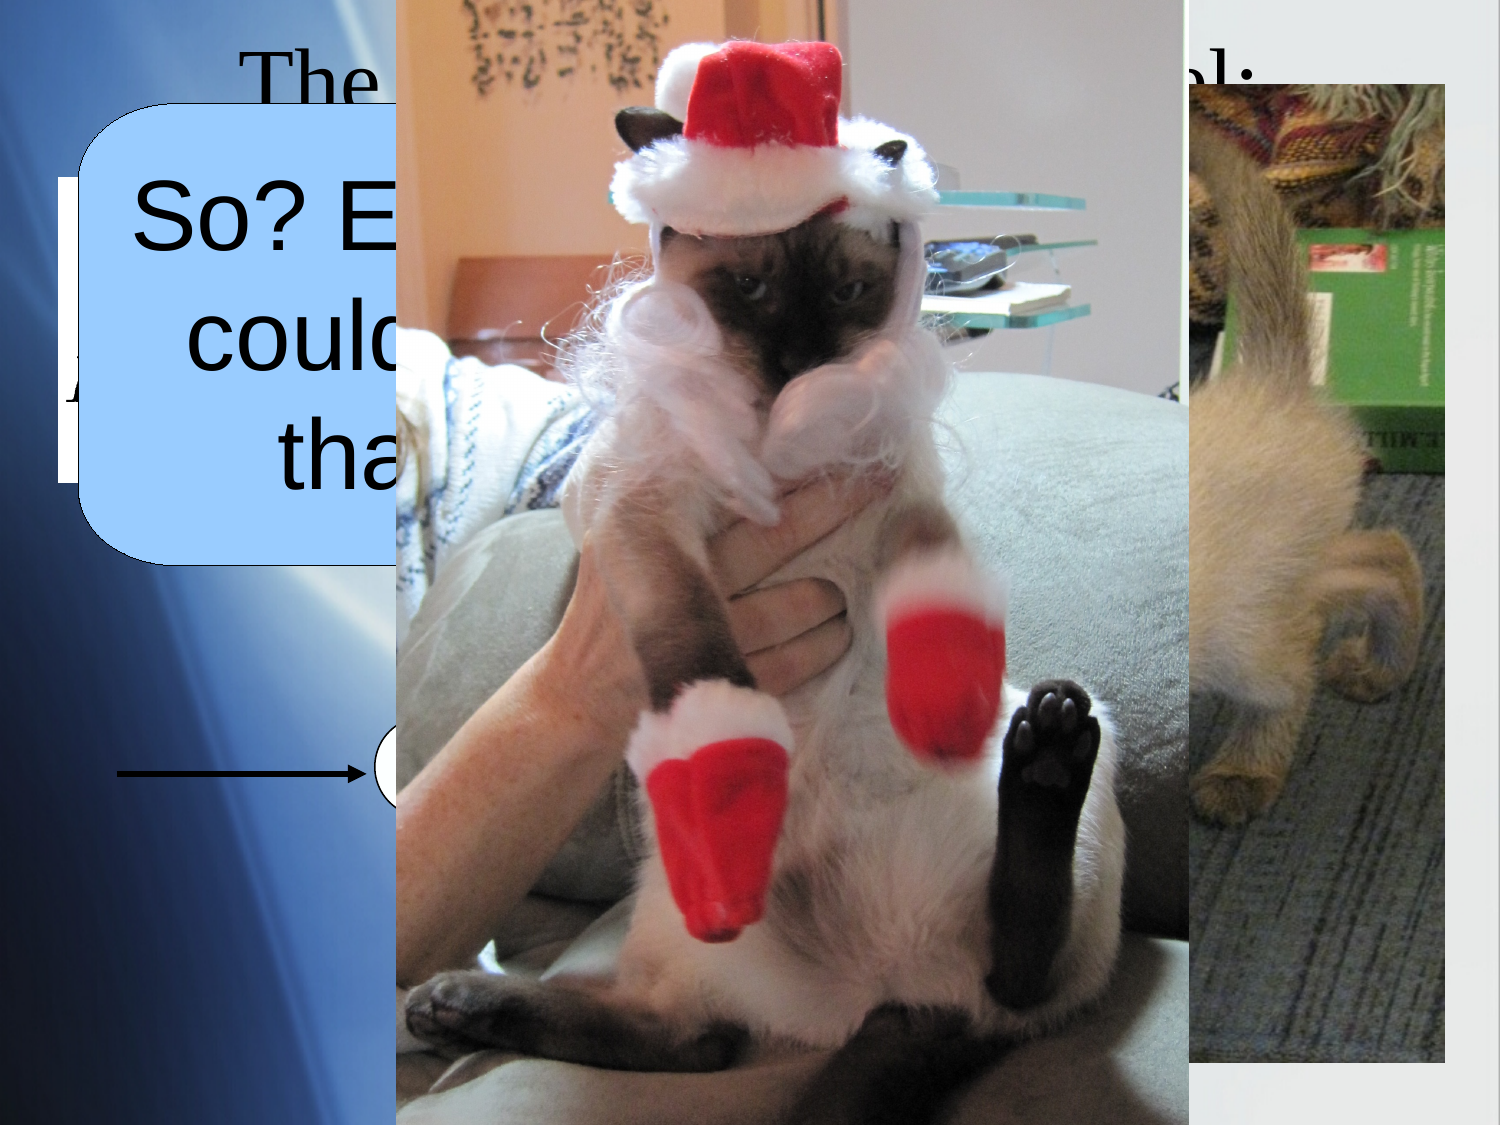

# The transverse Ising model:
So? Even I
could do
that!
I
I
Z
X
X